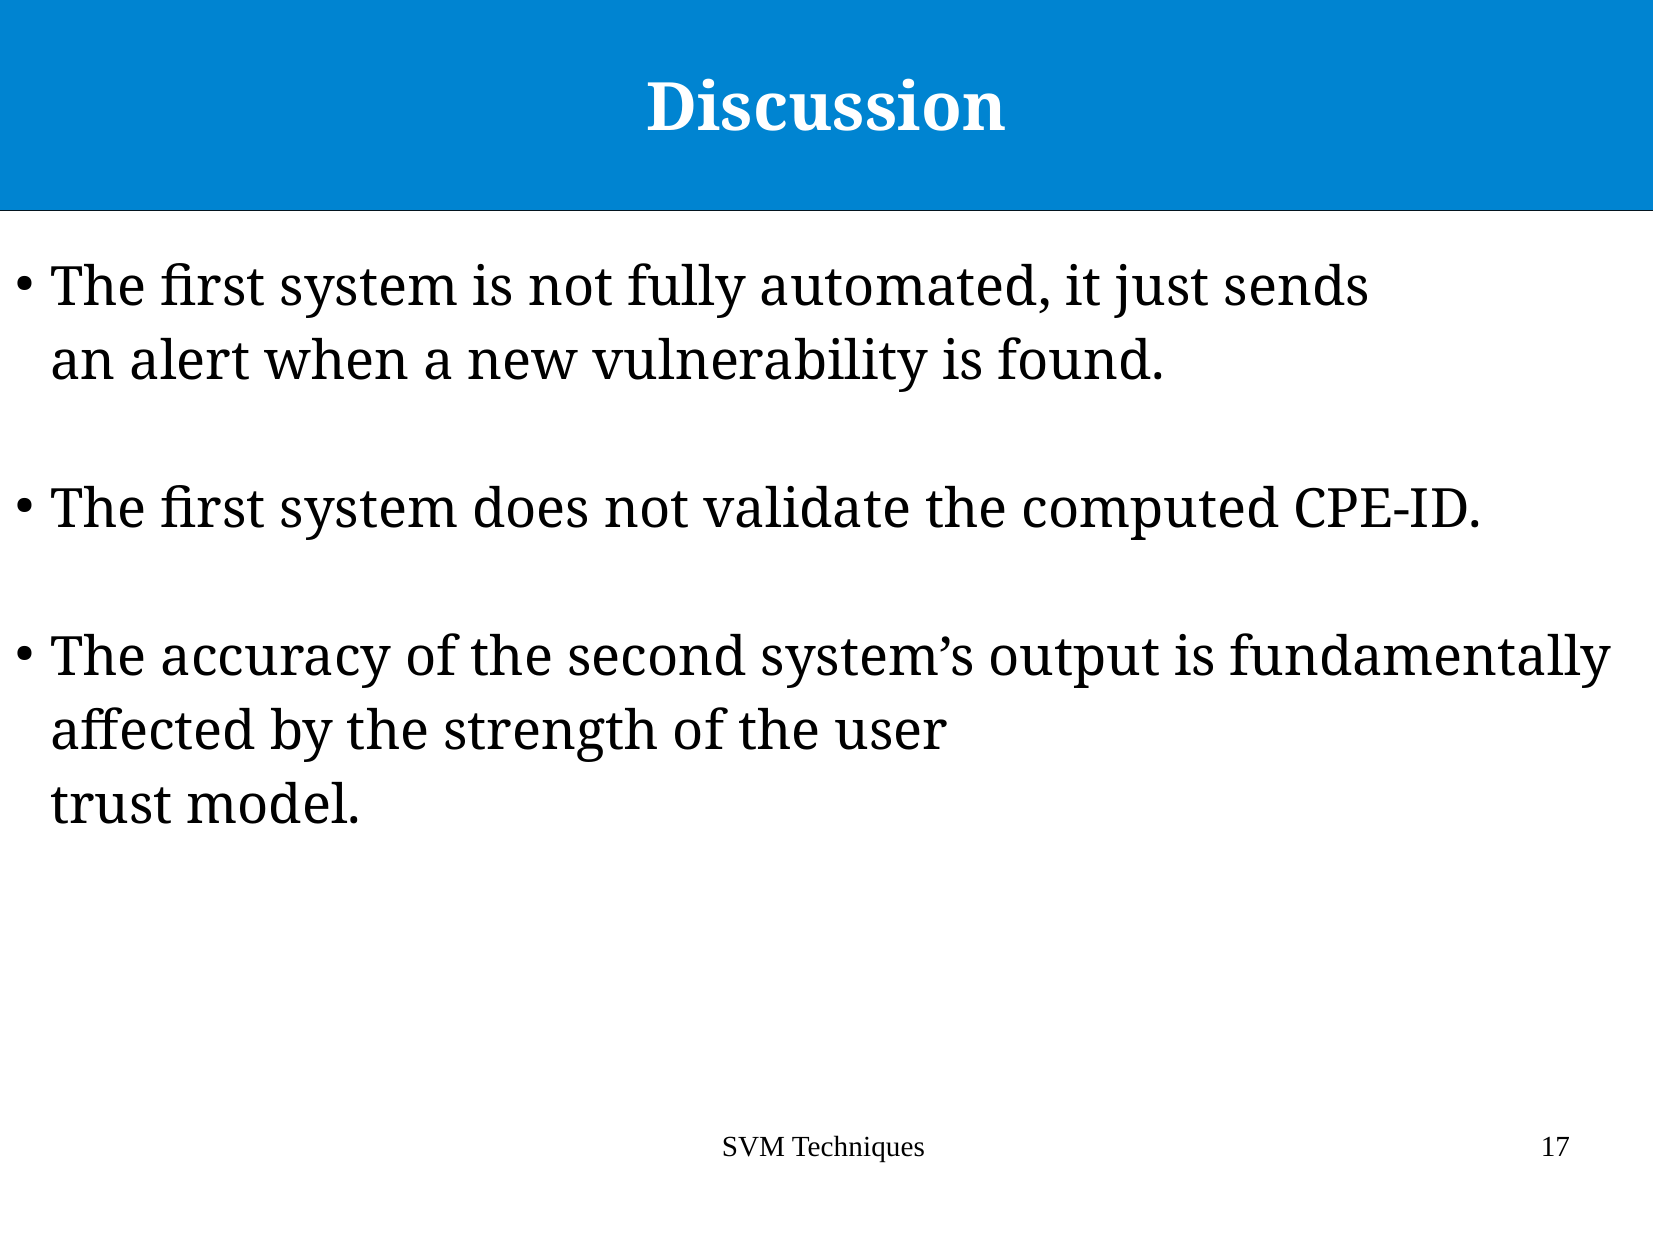

# Discussion
The first system is not fully automated, it just sends
an alert when a new vulnerability is found.
The first system does not validate the computed CPE-ID.
The accuracy of the second system’s output is fundamentally affected by the strength of the user
trust model.
SVM Techniques
17